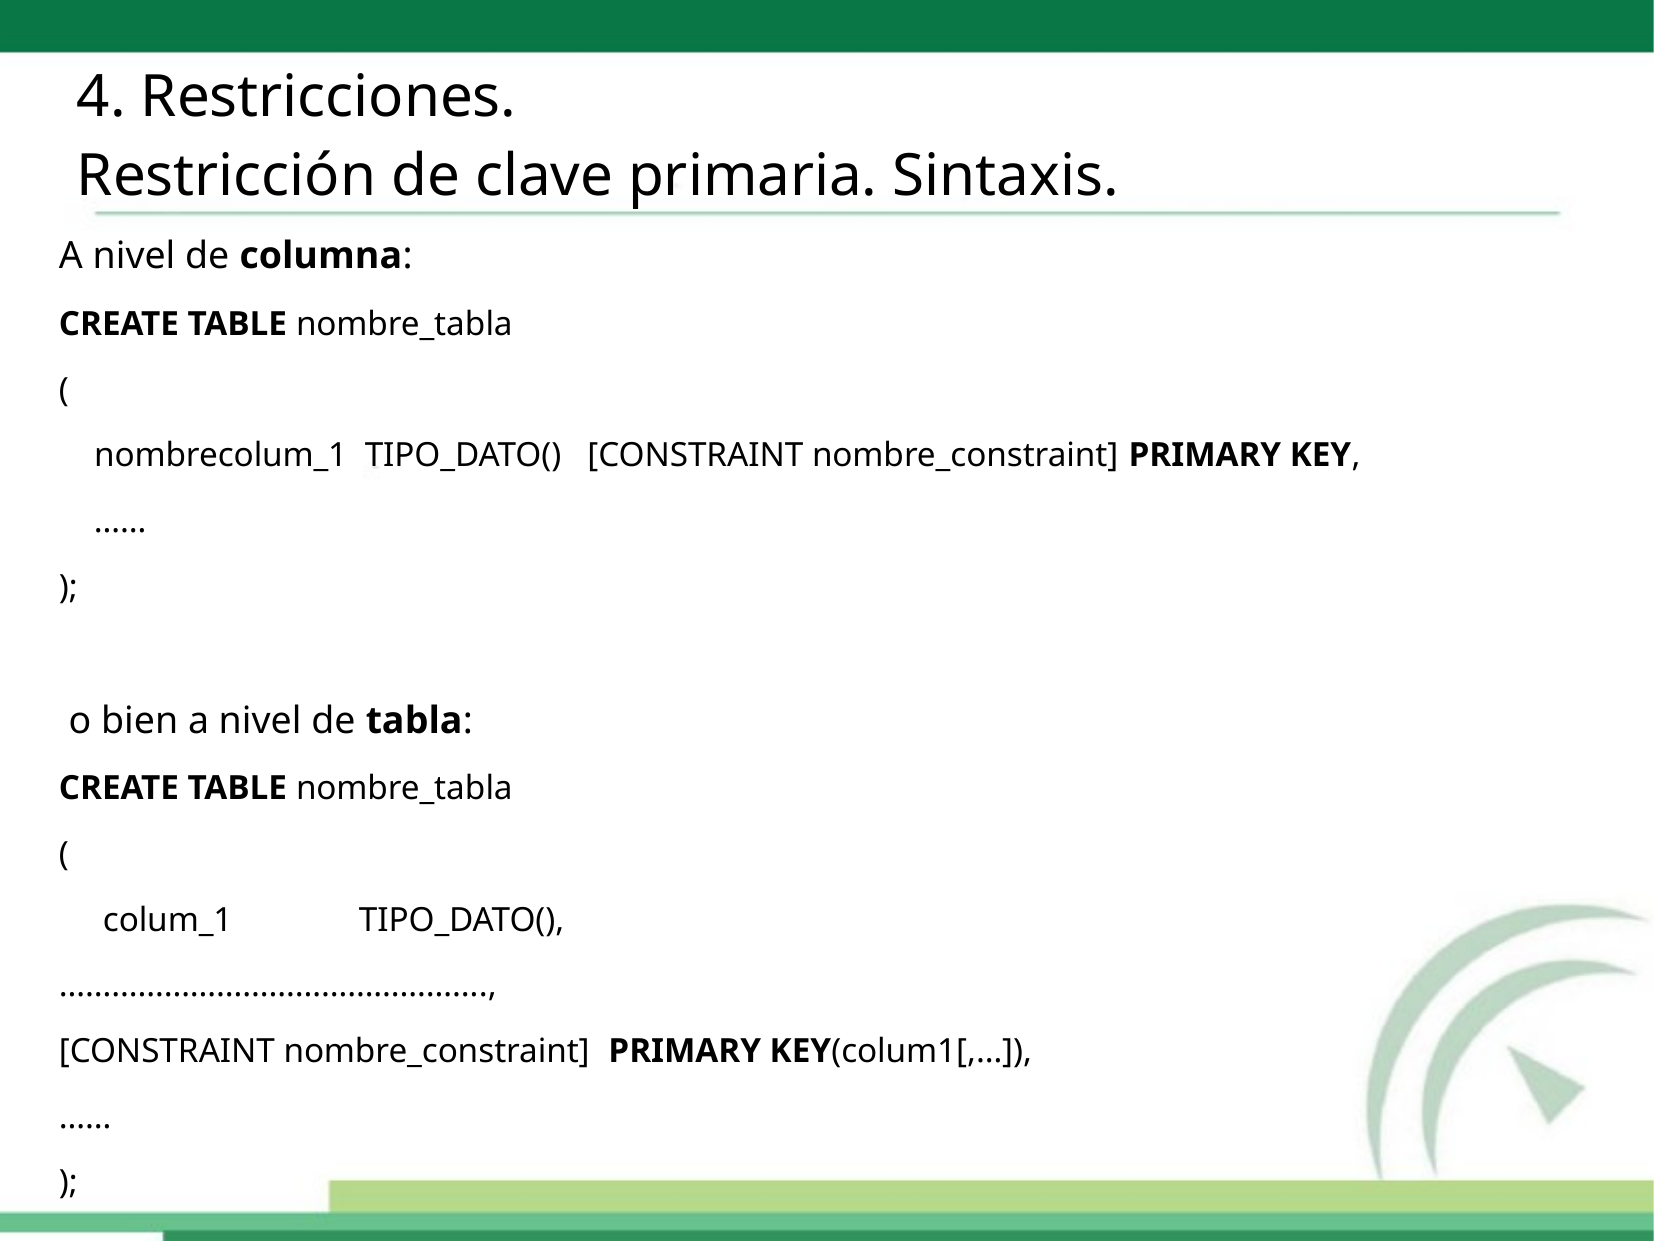

# 4. Restricciones. Restricción de clave primaria. Sintaxis.
A nivel de columna:
CREATE TABLE nombre_tabla
(
 nombrecolum_1 TIPO_DATO() [CONSTRAINT nombre_constraint] PRIMARY KEY,
 ……
);
 o bien a nivel de tabla:
CREATE TABLE nombre_tabla
(
 colum_1 	TIPO_DATO(),
………………………………………….,
[CONSTRAINT nombre_constraint] PRIMARY KEY(colum1[,…]),
……
);